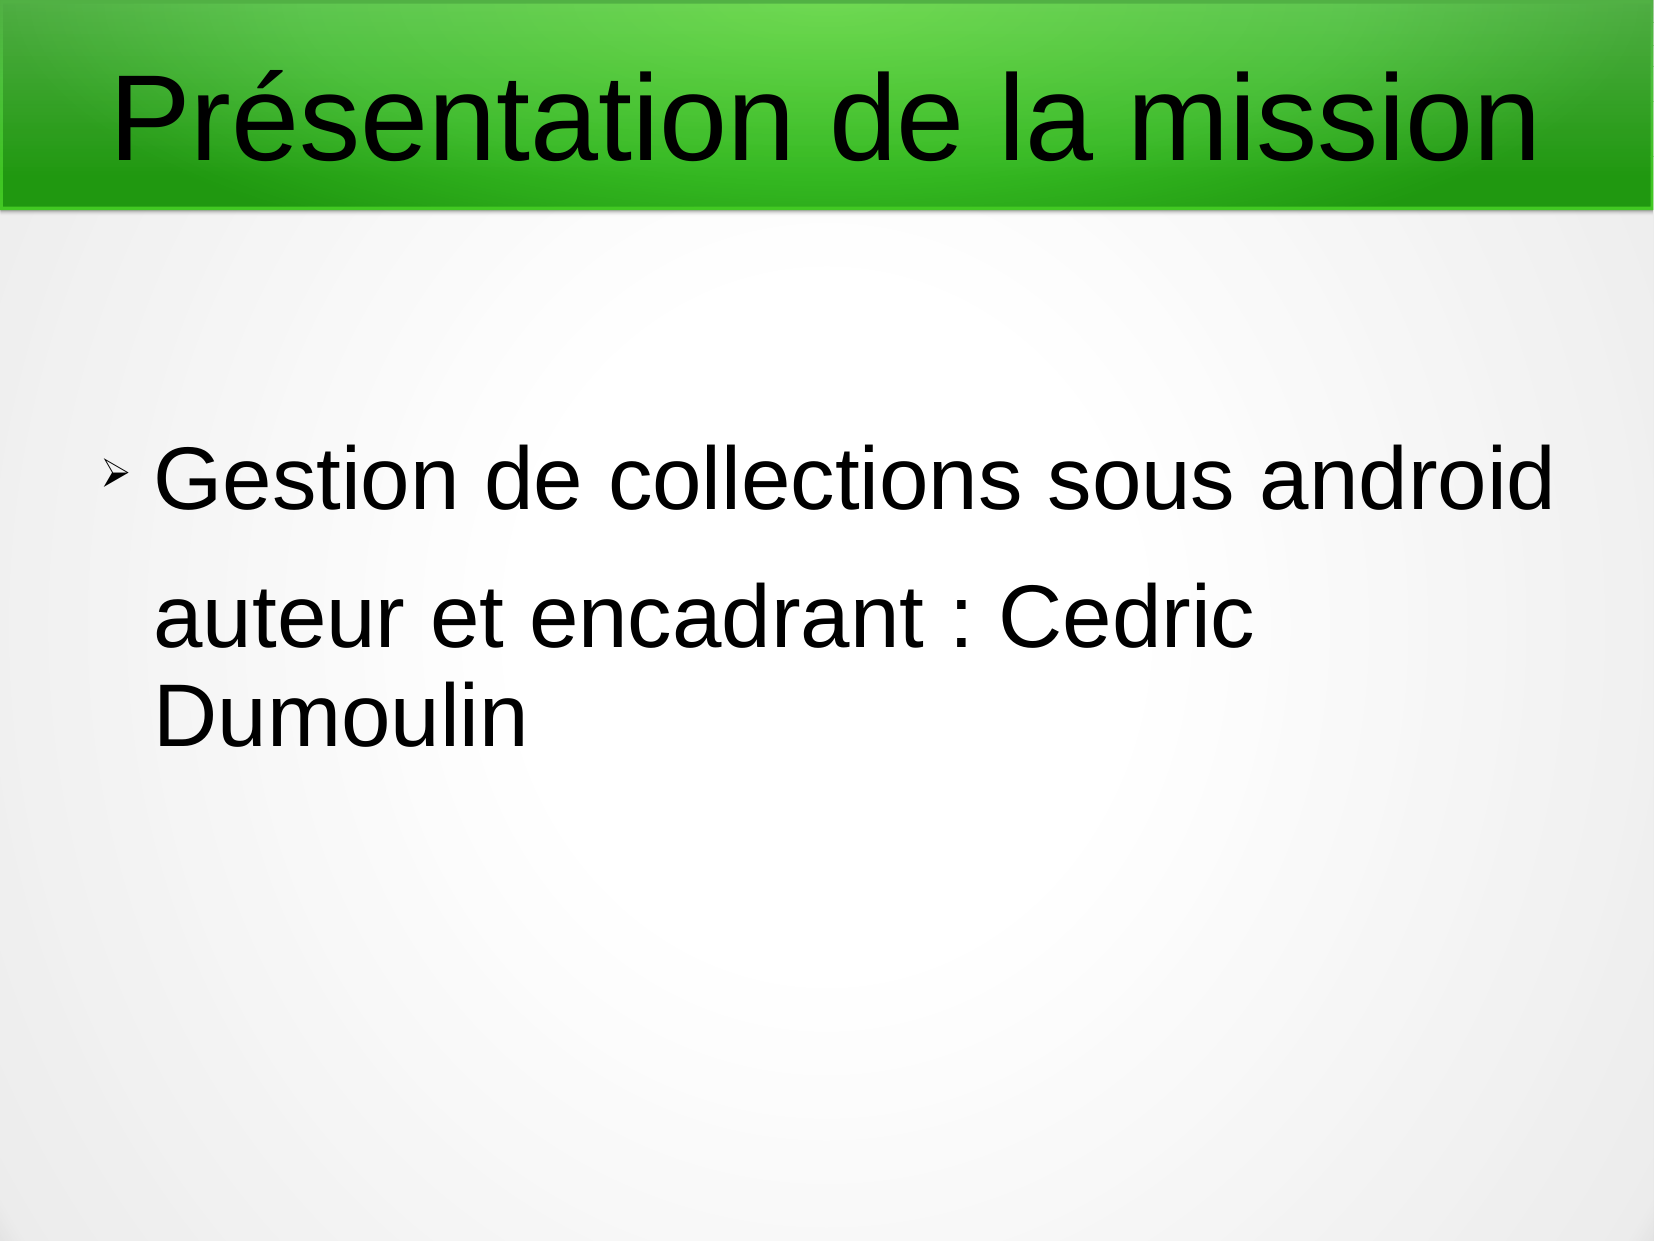

# Présentation de la mission
Gestion de collections sous android
auteur et encadrant : Cedric Dumoulin